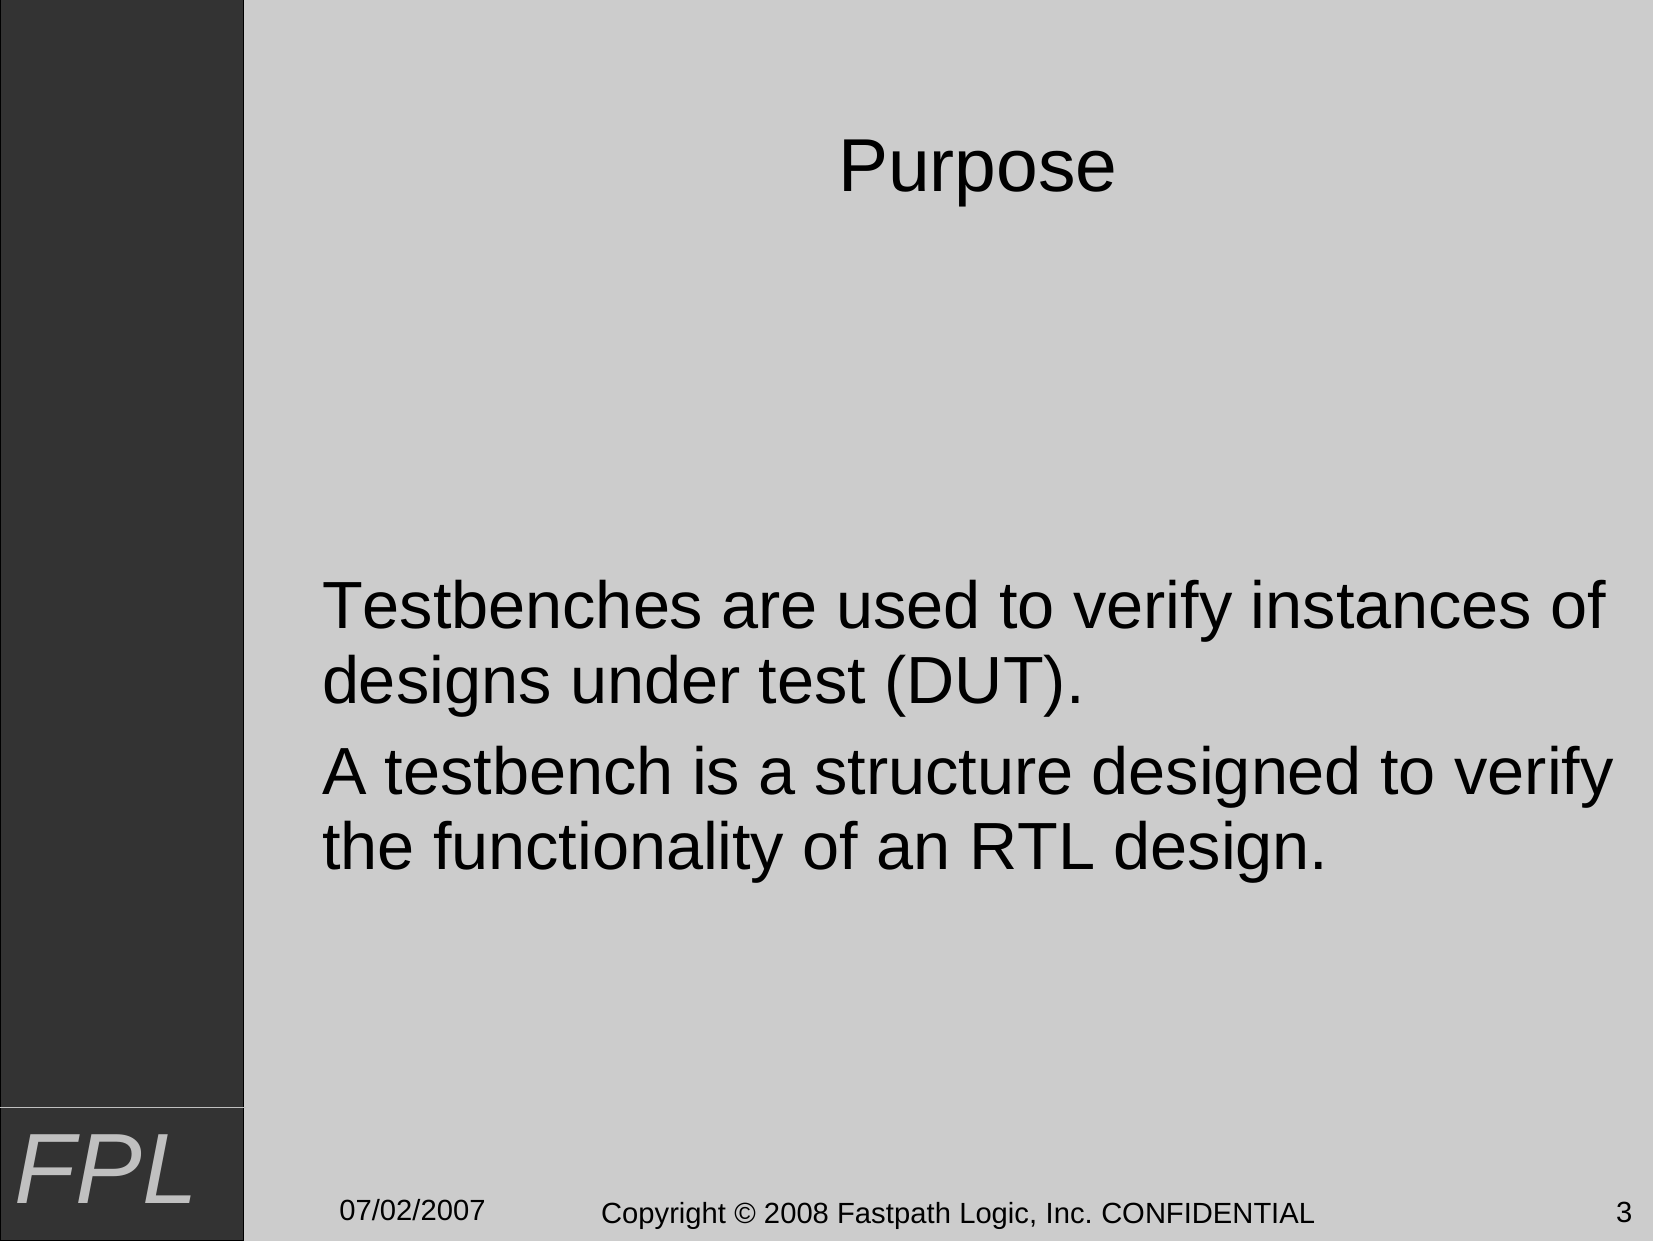

# Purpose
Testbenches are used to verify instances of designs under test (DUT).
A testbench is a structure designed to verify the functionality of an RTL design.
07/02/2007
3
© 2007 FASTPATH LOGIC INC.